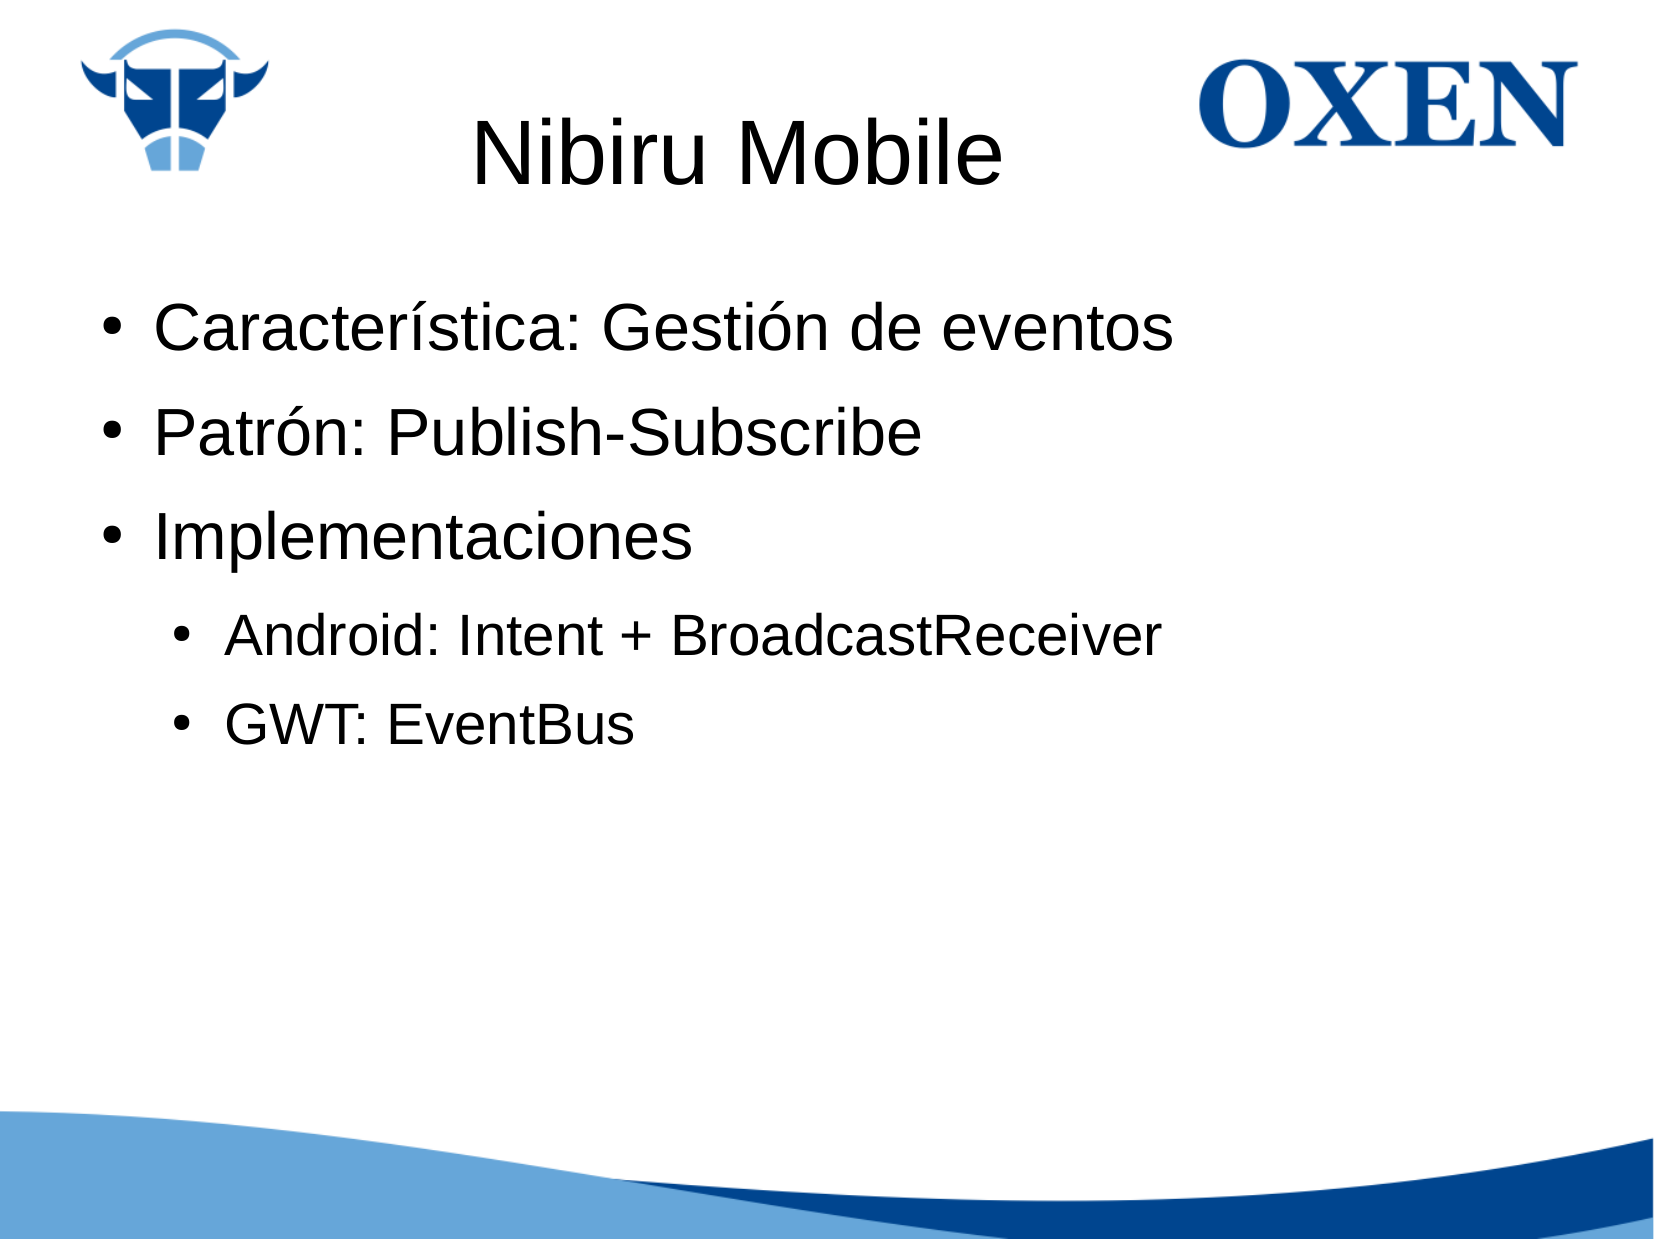

# Nibiru Mobile
Característica: Gestión de eventos
Patrón: Publish-Subscribe
Implementaciones
Android: Intent + BroadcastReceiver
GWT: EventBus